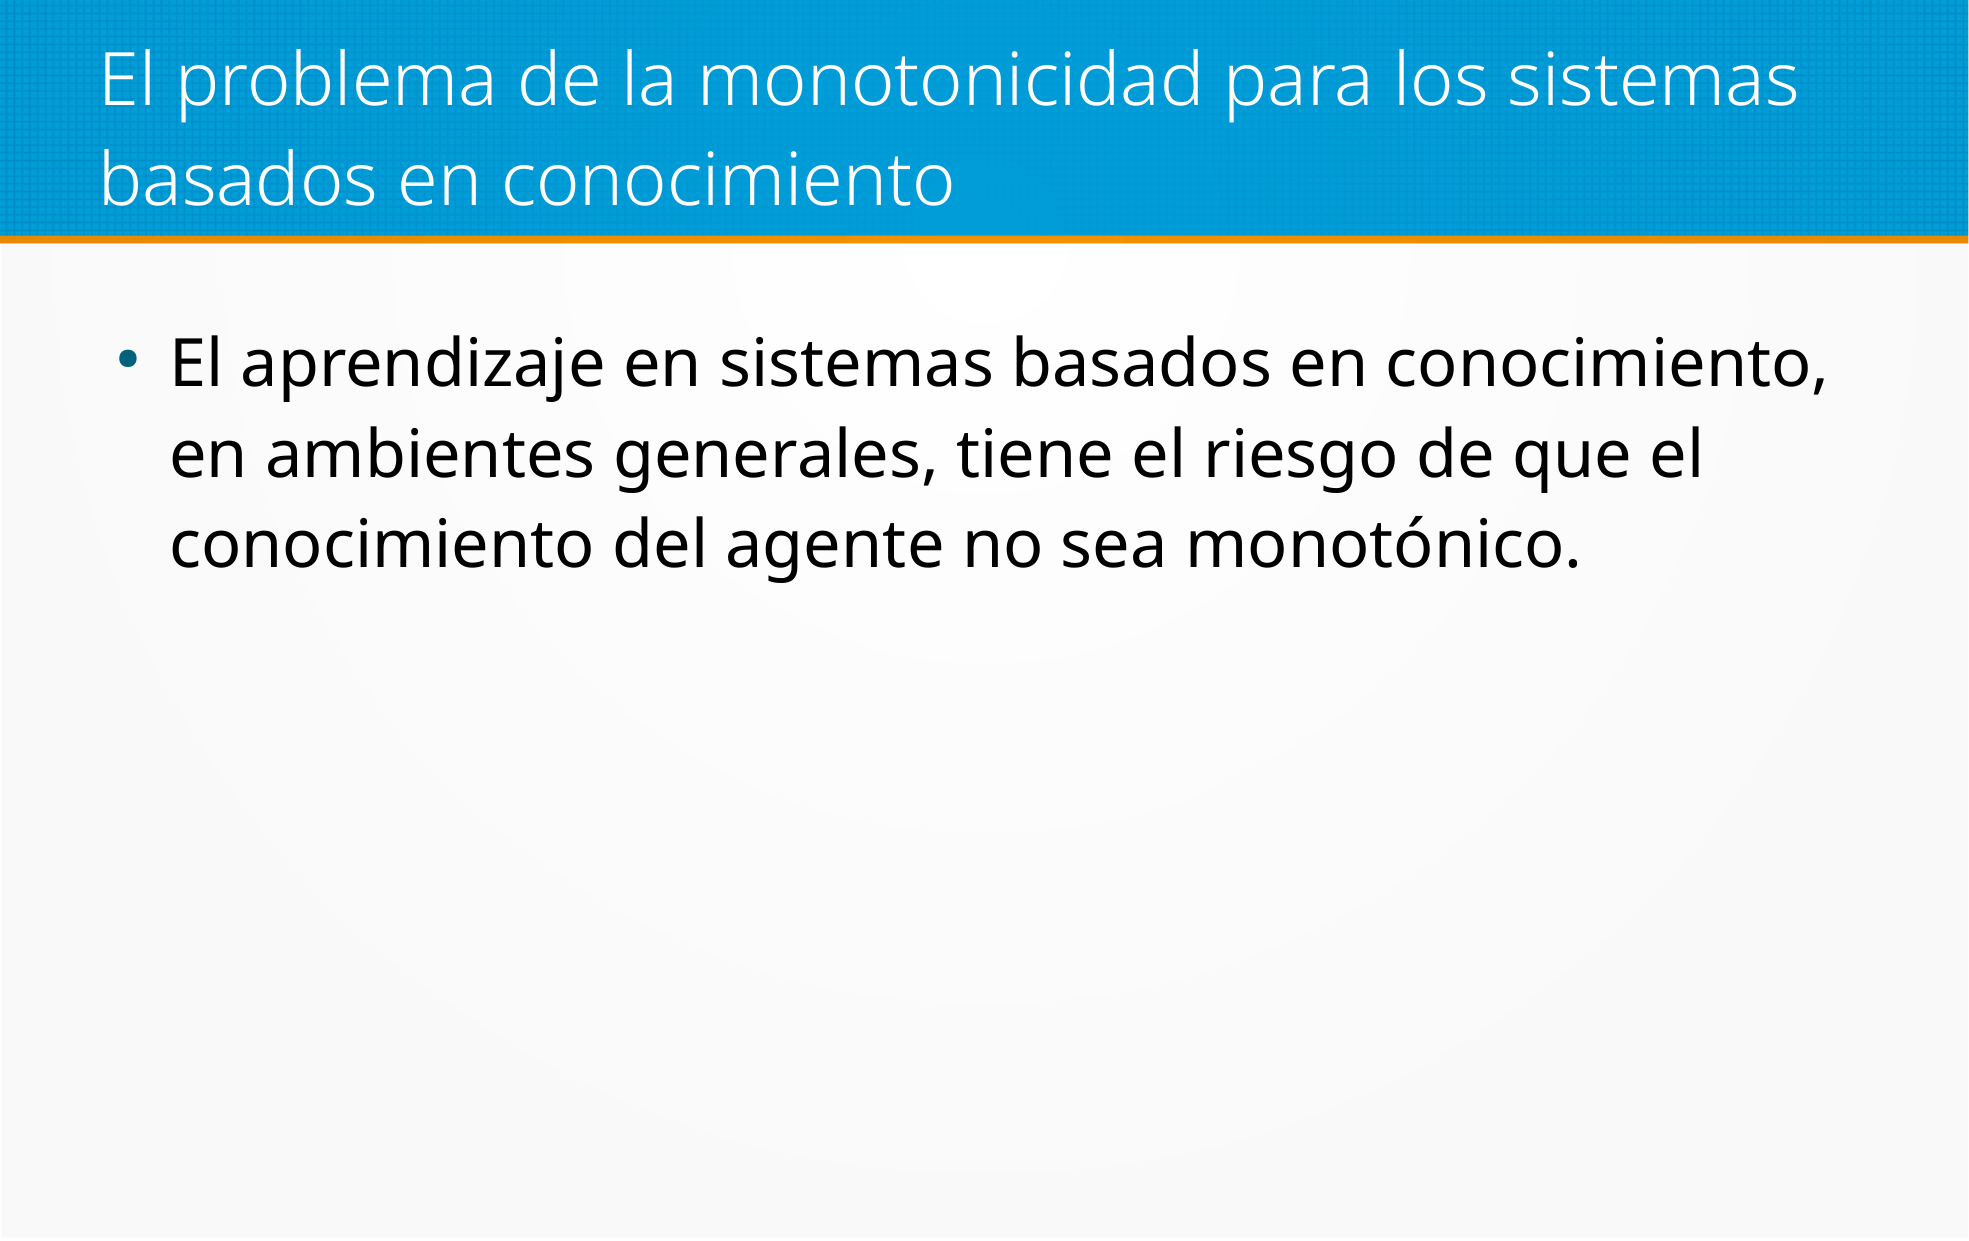

# El problema de la monotonicidad para los sistemas basados en conocimiento
El aprendizaje en sistemas basados en conocimiento, en ambientes generales, tiene el riesgo de que el conocimiento del agente no sea monotónico.